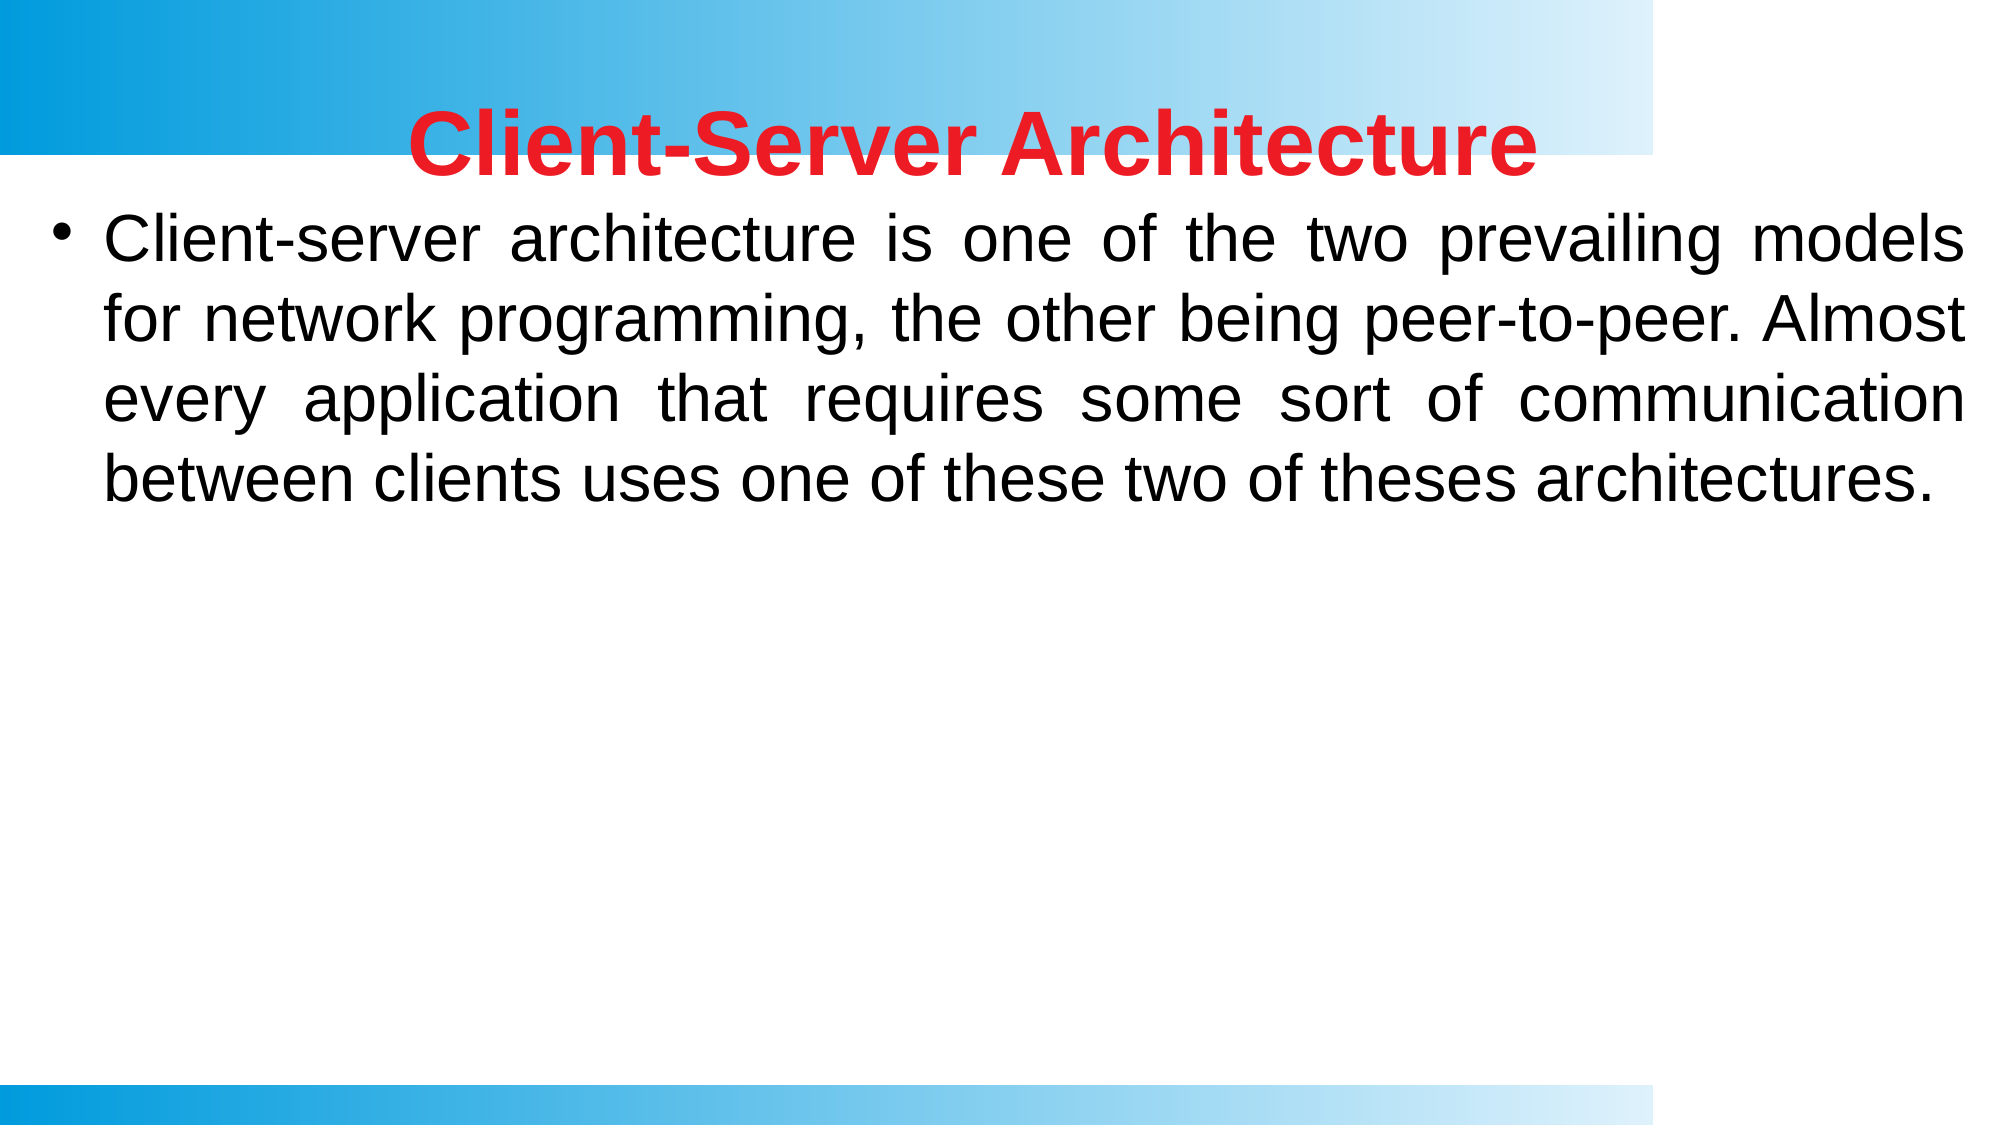

# Client-Server Architecture
Client-server architecture is one of the two prevailing models for network programming, the other being peer-to-peer. Almost every application that requires some sort of communication between clients uses one of these two of theses architectures.